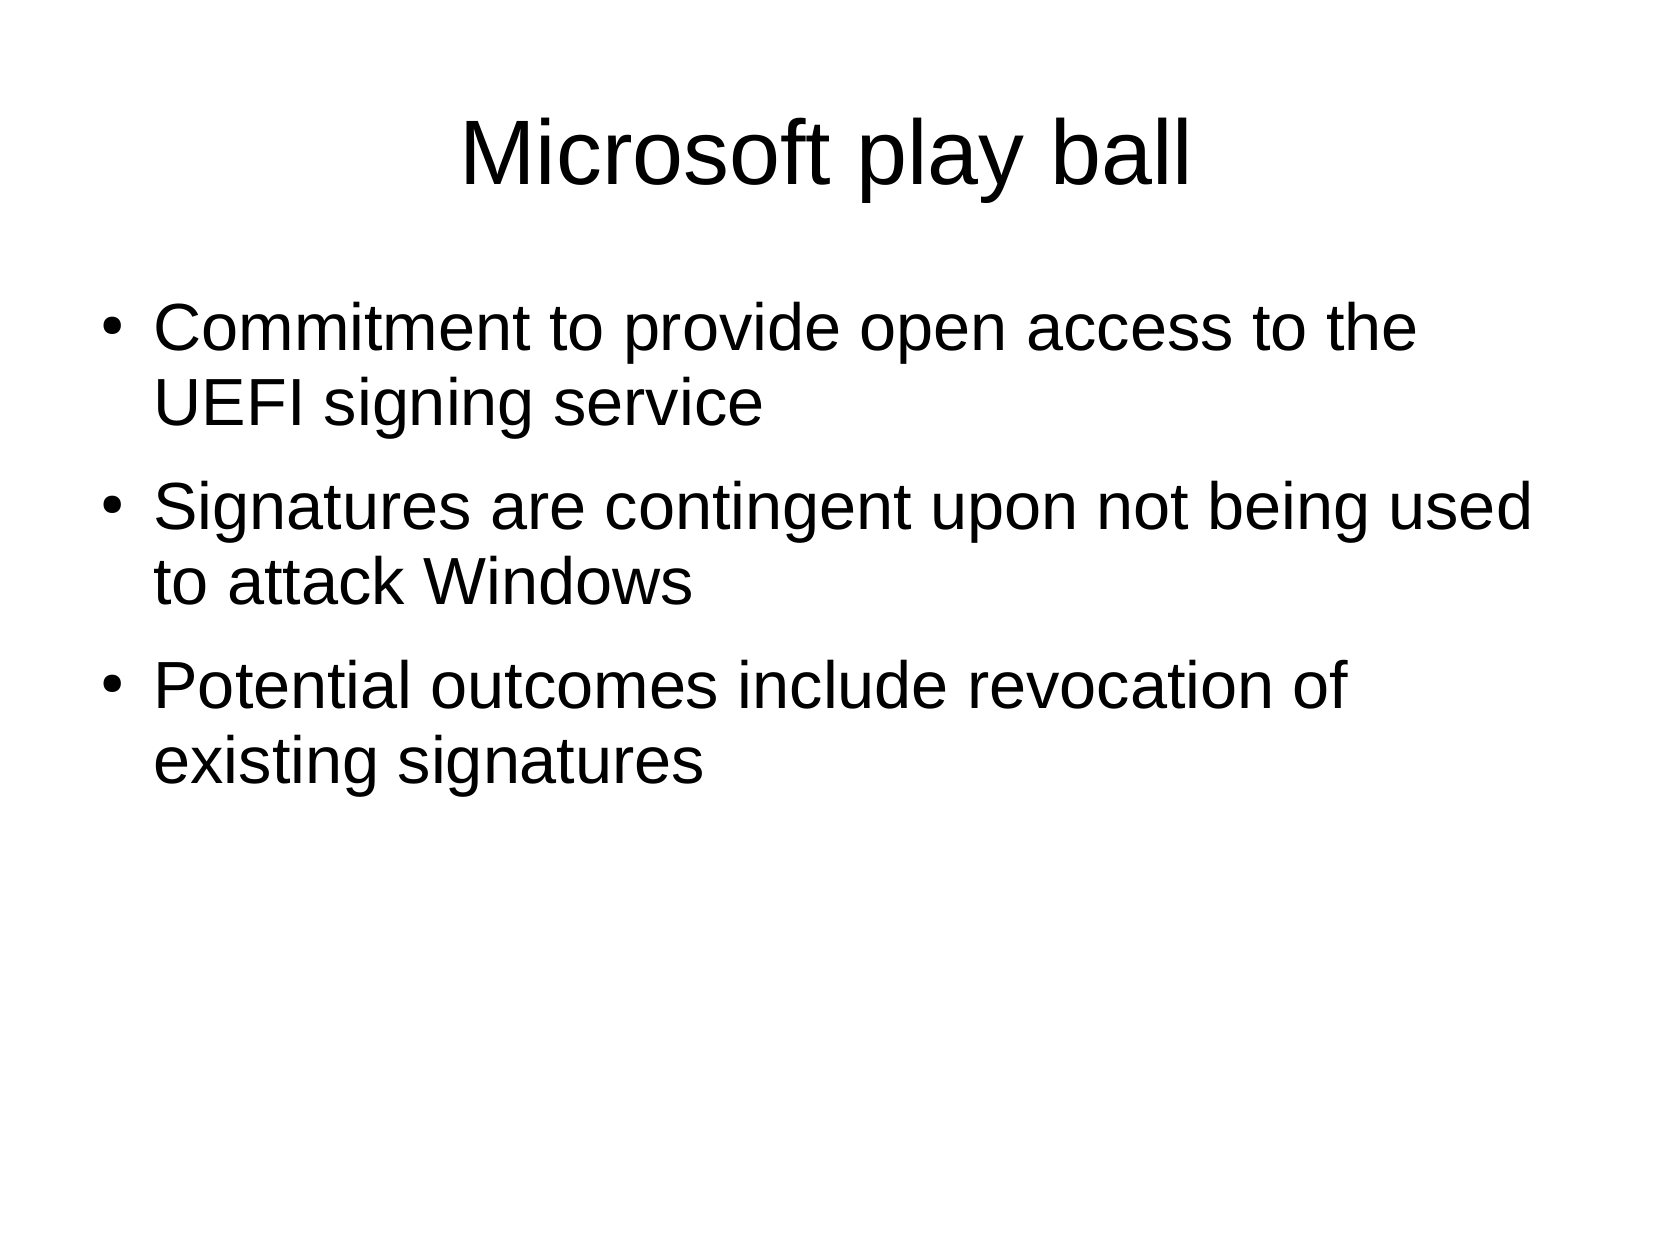

# Microsoft play ball
Commitment to provide open access to the UEFI signing service
Signatures are contingent upon not being used to attack Windows
Potential outcomes include revocation of existing signatures